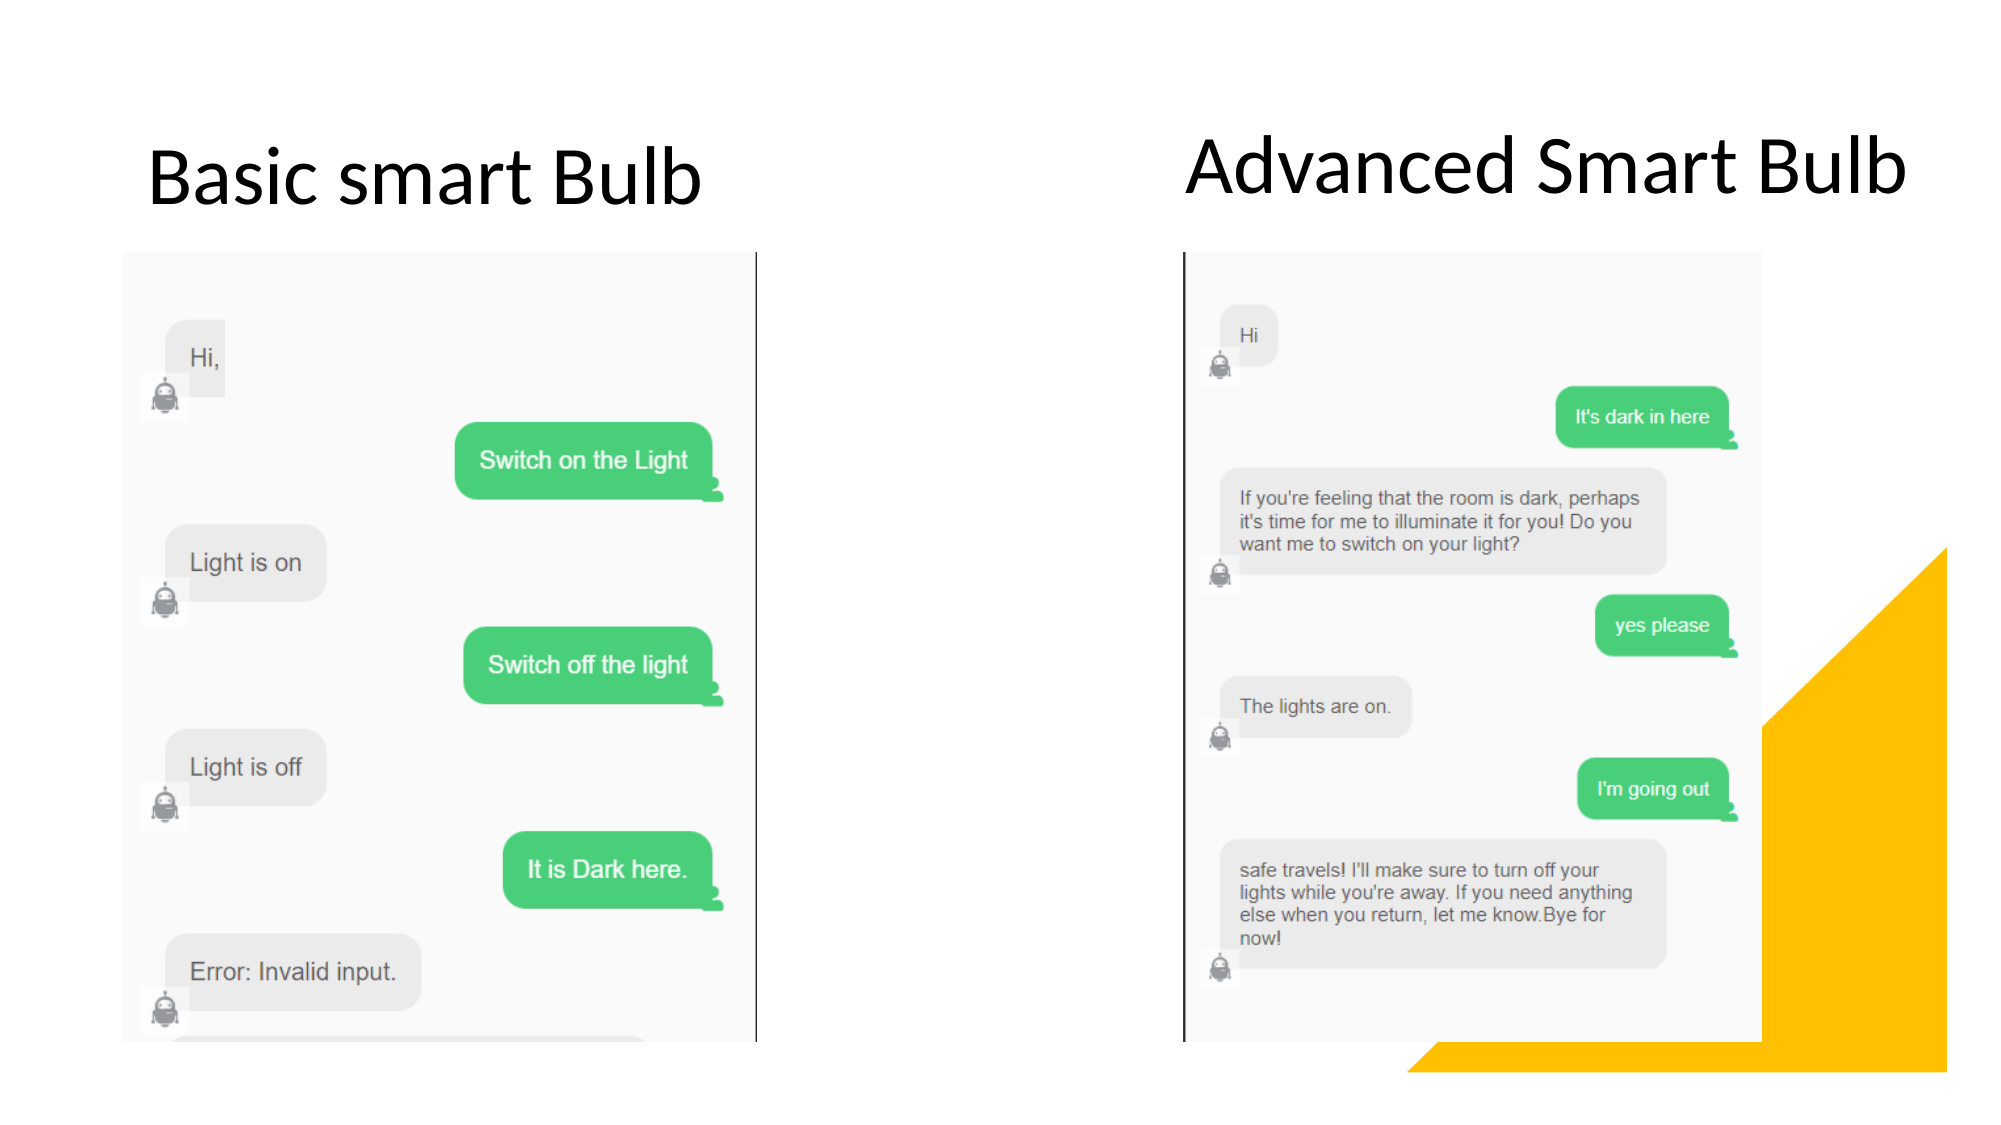

Advanced Smart Bulb
# Basic smart Bulb